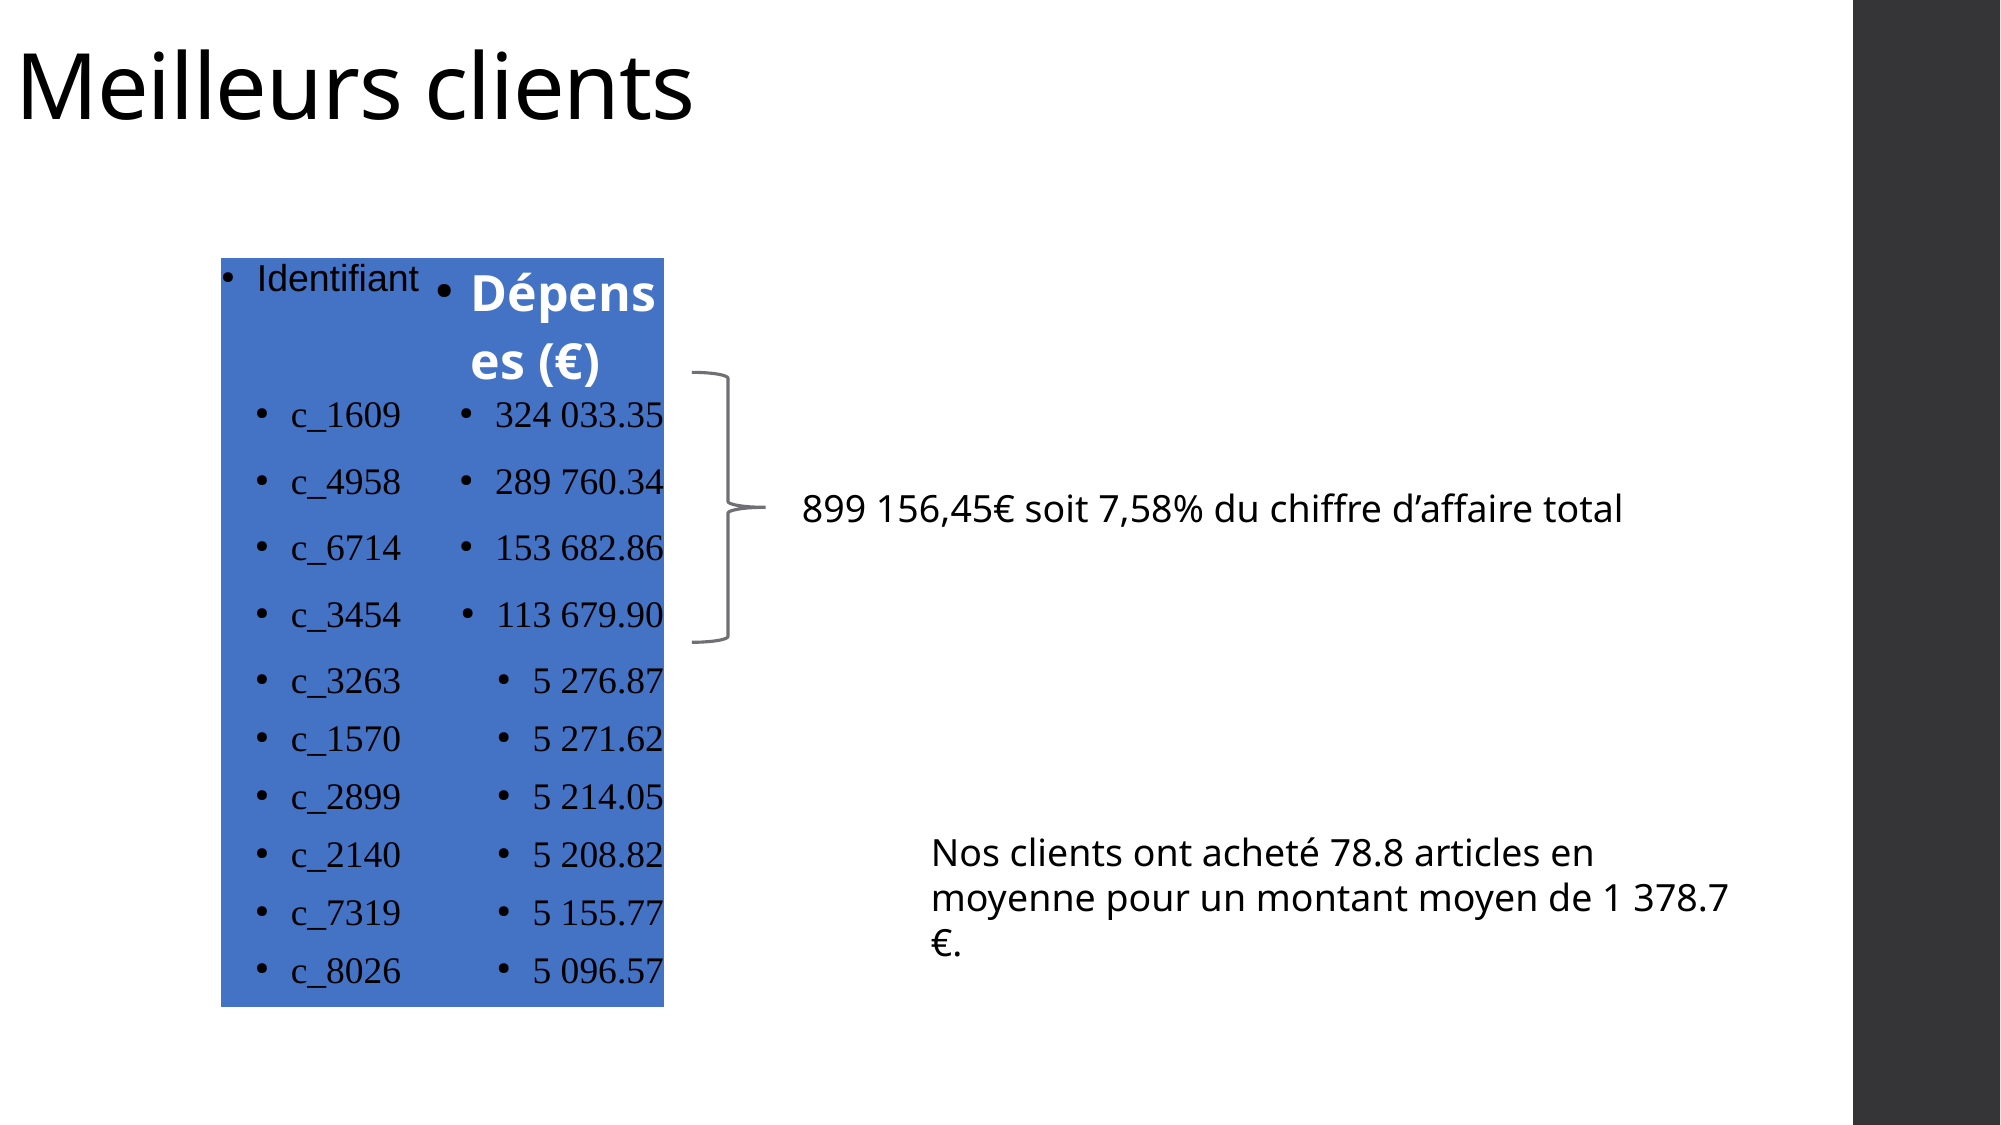

# Meilleurs clients
| Identifiant | Dépenses (€) |
| --- | --- |
| c\_1609 | 324 033.35 |
| c\_4958 | 289 760.34 |
| c\_6714 | 153 682.86 |
| c\_3454 | 113 679.90 |
| c\_3263 | 5 276.87 |
| c\_1570 | 5 271.62 |
| c\_2899 | 5 214.05 |
| c\_2140 | 5 208.82 |
| c\_7319 | 5 155.77 |
| c\_8026 | 5 096.57 |
899 156,45€ soit 7,58% du chiffre d’affaire total
Nos clients ont acheté 78.8 articles en moyenne pour un montant moyen de 1 378.7 €.